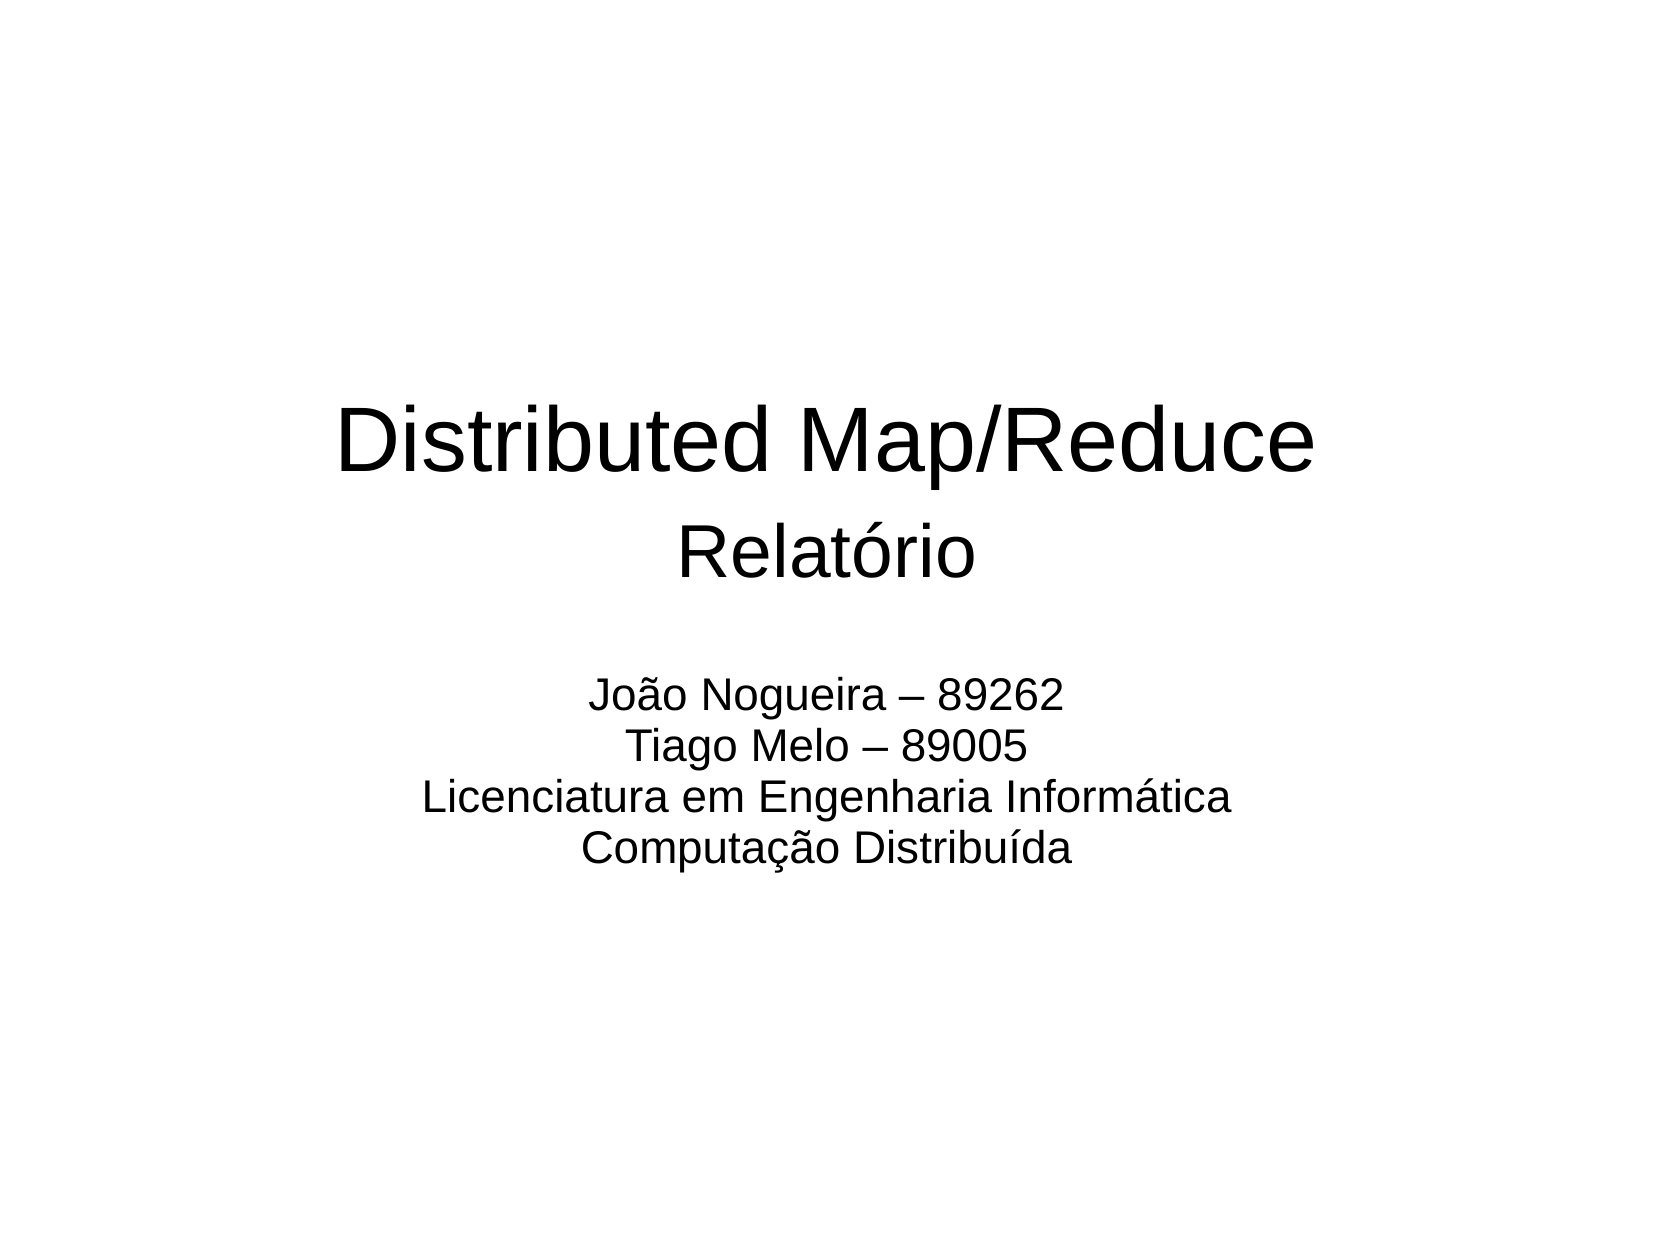

Relatório
João Nogueira – 89262
Tiago Melo – 89005
Licenciatura em Engenharia Informática
Computação Distribuída
# Distributed Map/Reduce